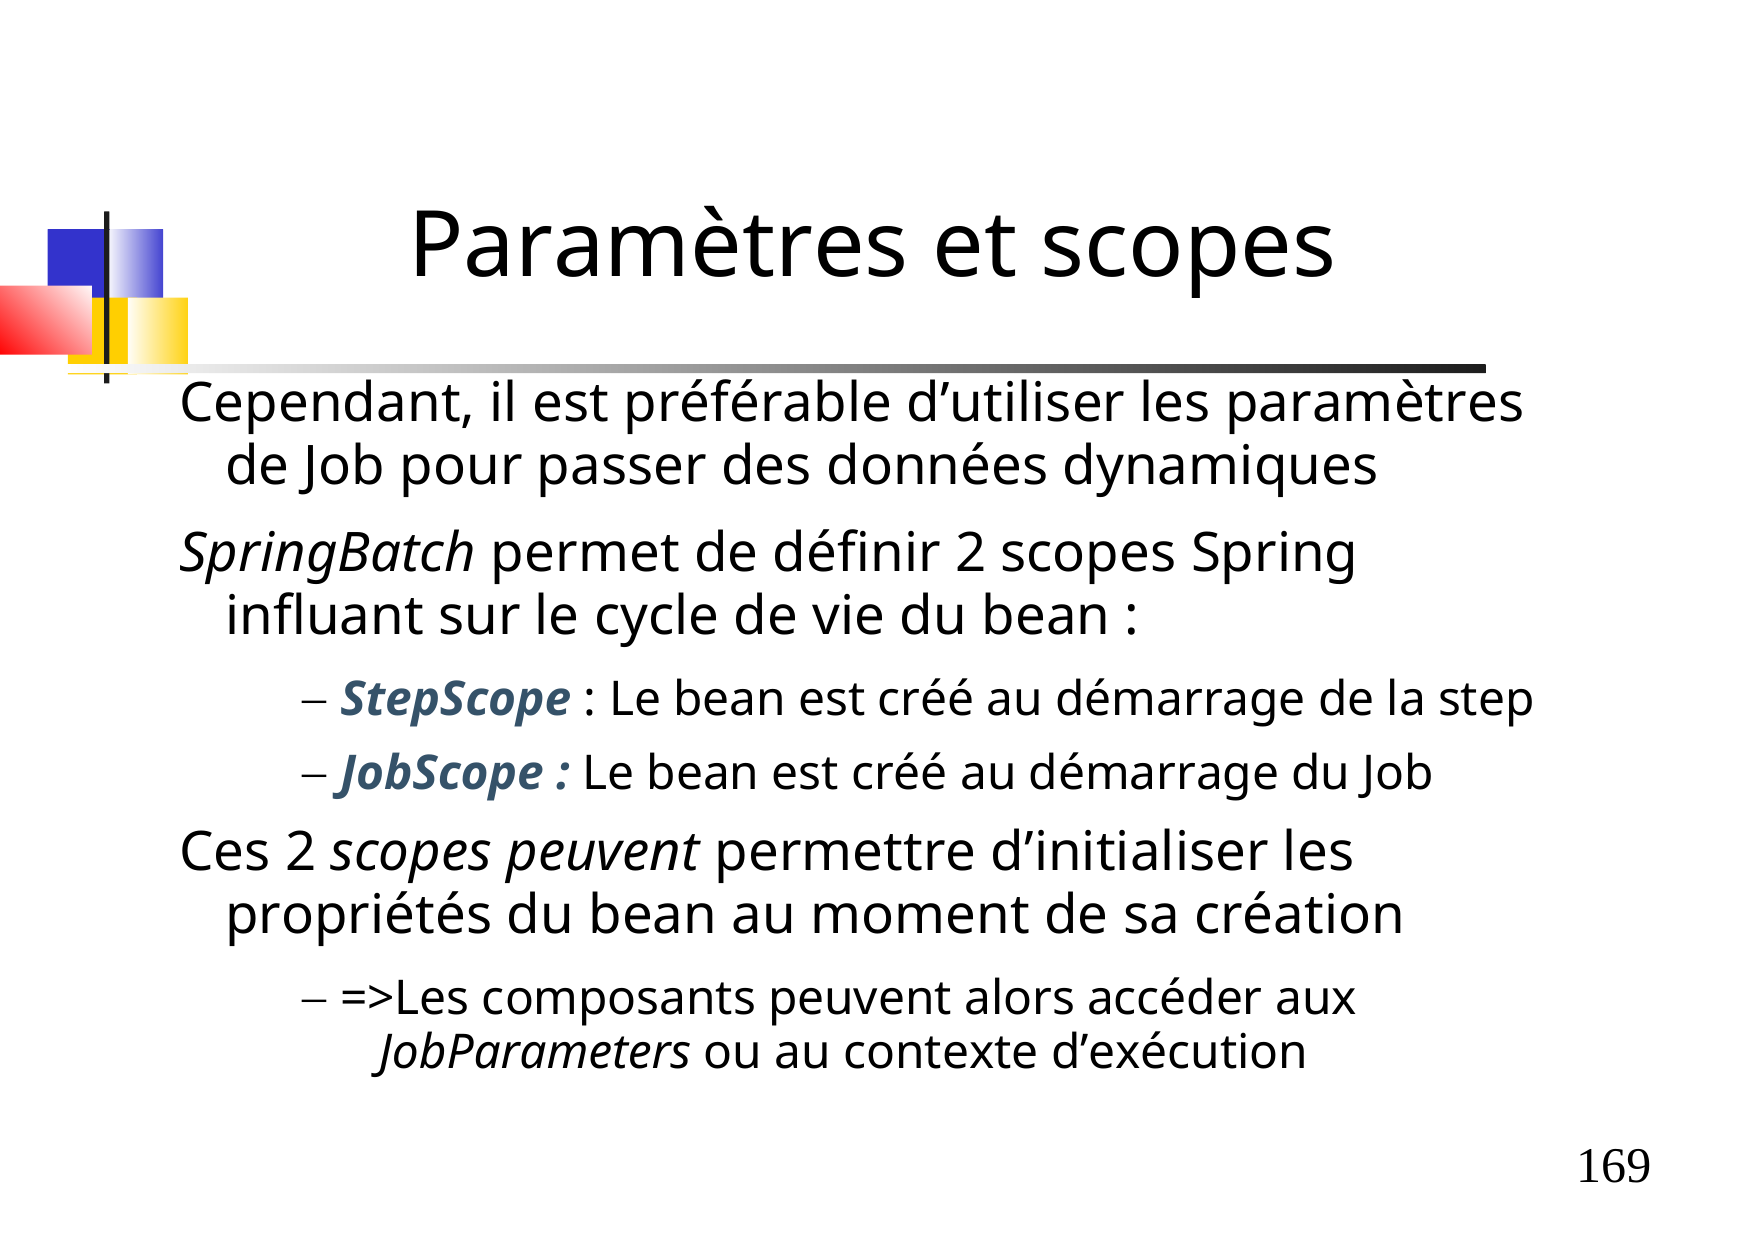

# Paramètres et scopes
Cependant, il est préférable d’utiliser les paramètres de Job pour passer des données dynamiques
SpringBatch permet de définir 2 scopes Spring influant sur le cycle de vie du bean :
StepScope : Le bean est créé au démarrage de la step
JobScope : Le bean est créé au démarrage du Job
Ces 2 scopes peuvent permettre d’initialiser les propriétés du bean au moment de sa création
=>Les composants peuvent alors accéder aux JobParameters ou au contexte d’exécution